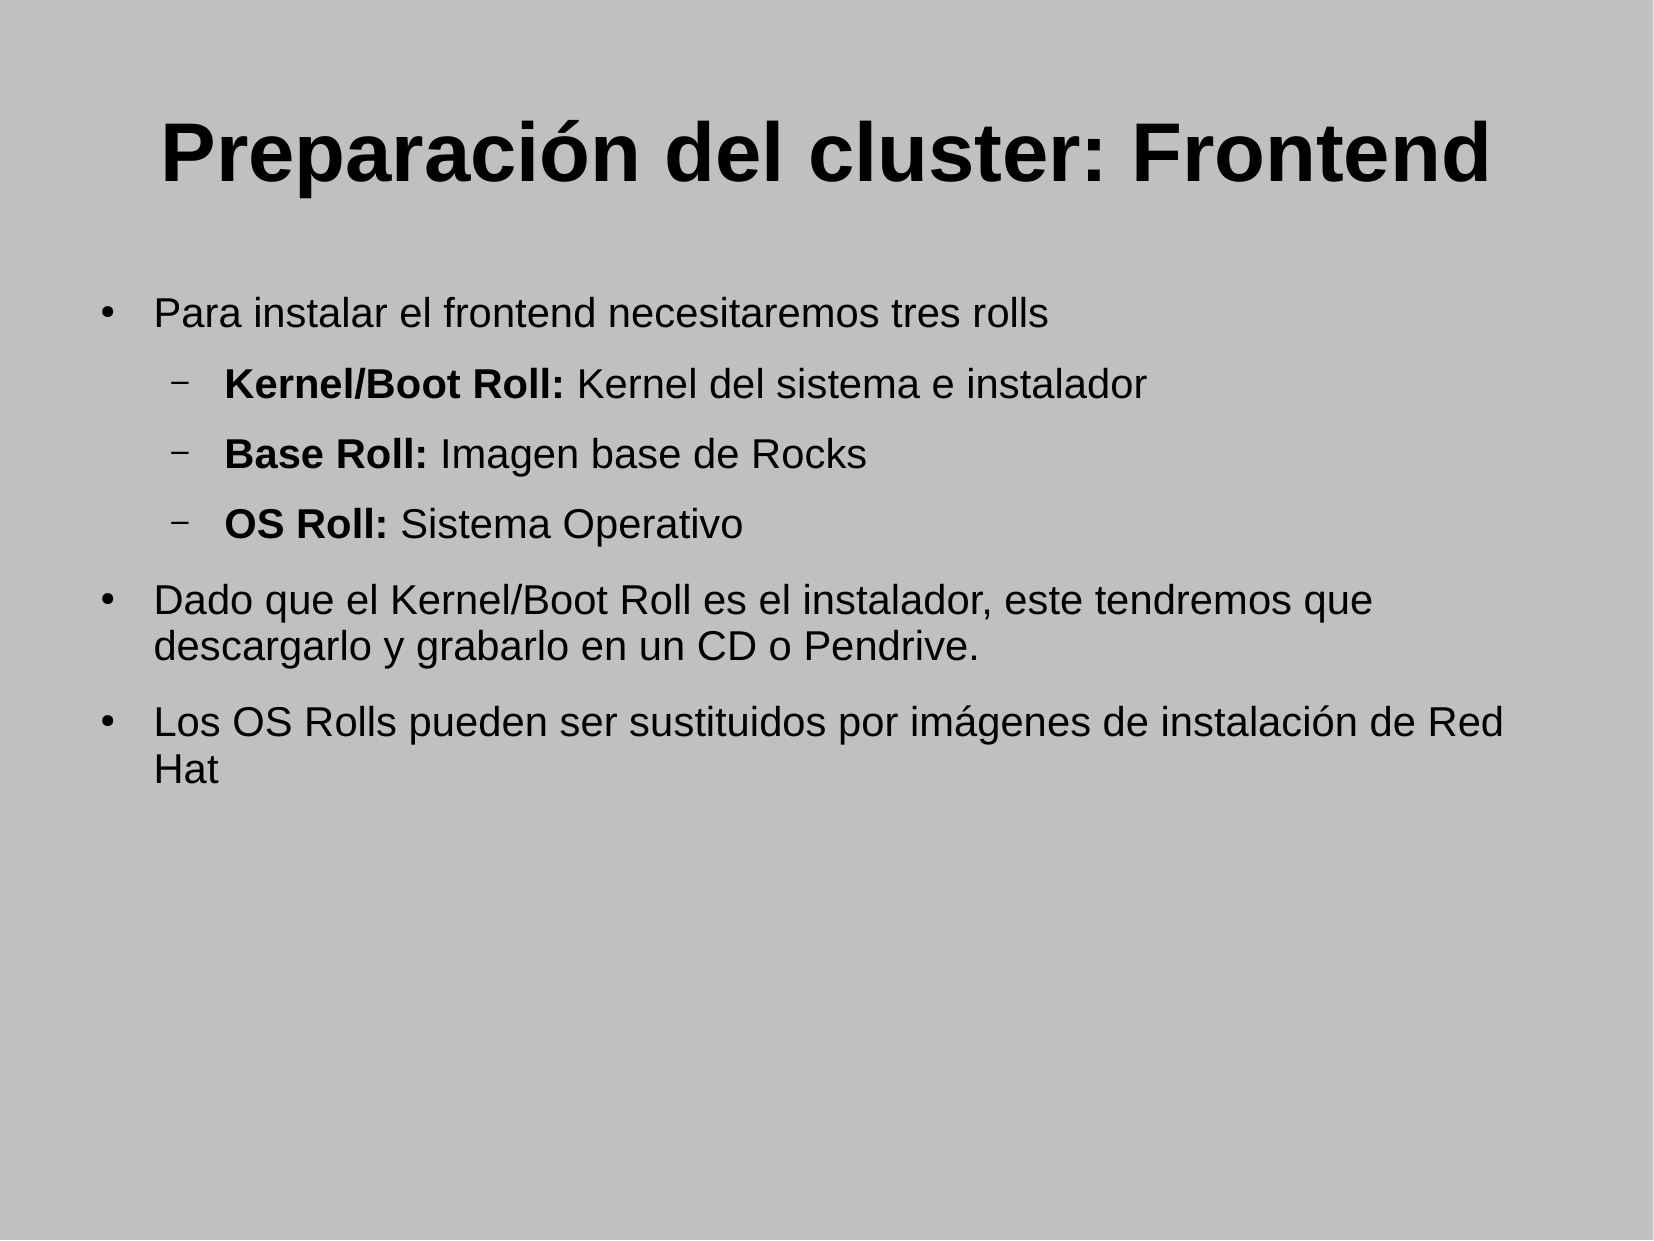

# Preparación del cluster: Frontend
Para instalar el frontend necesitaremos tres rolls
Kernel/Boot Roll: Kernel del sistema e instalador
Base Roll: Imagen base de Rocks
OS Roll: Sistema Operativo
Dado que el Kernel/Boot Roll es el instalador, este tendremos que descargarlo y grabarlo en un CD o Pendrive.
Los OS Rolls pueden ser sustituidos por imágenes de instalación de Red Hat